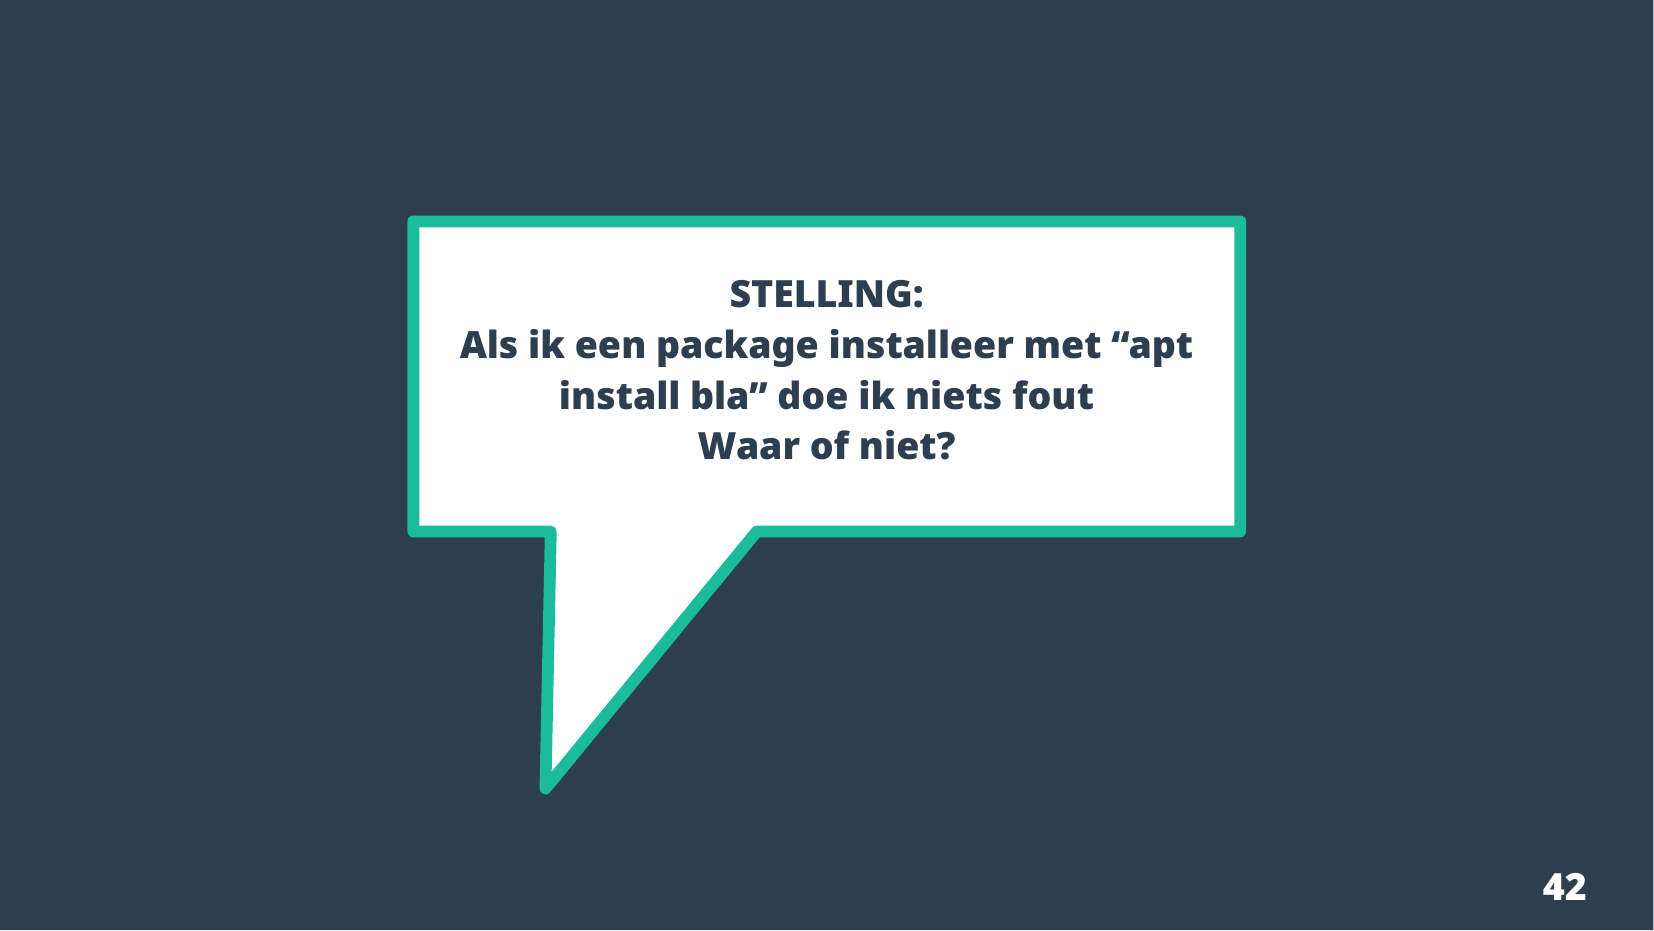

# STELLING: Als ik een package installeer met “apt install bla” doe ik niets fout Waar of niet?
42